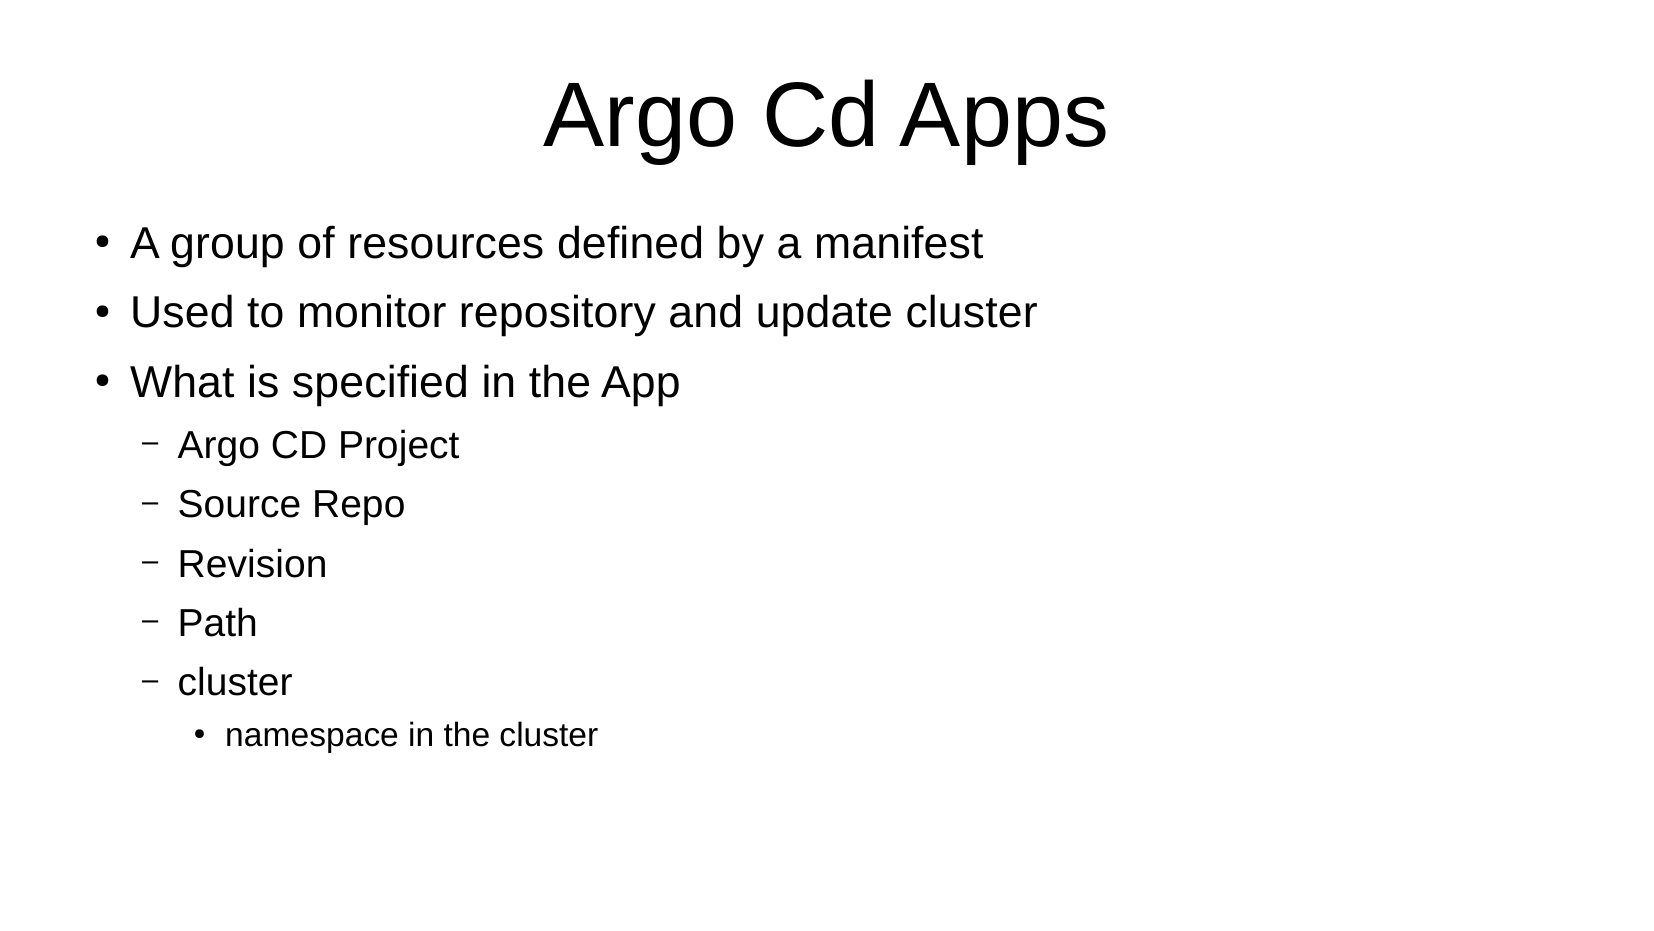

# Argo Cd Apps
A group of resources defined by a manifest
Used to monitor repository and update cluster
What is specified in the App
Argo CD Project
Source Repo
Revision
Path
cluster
namespace in the cluster